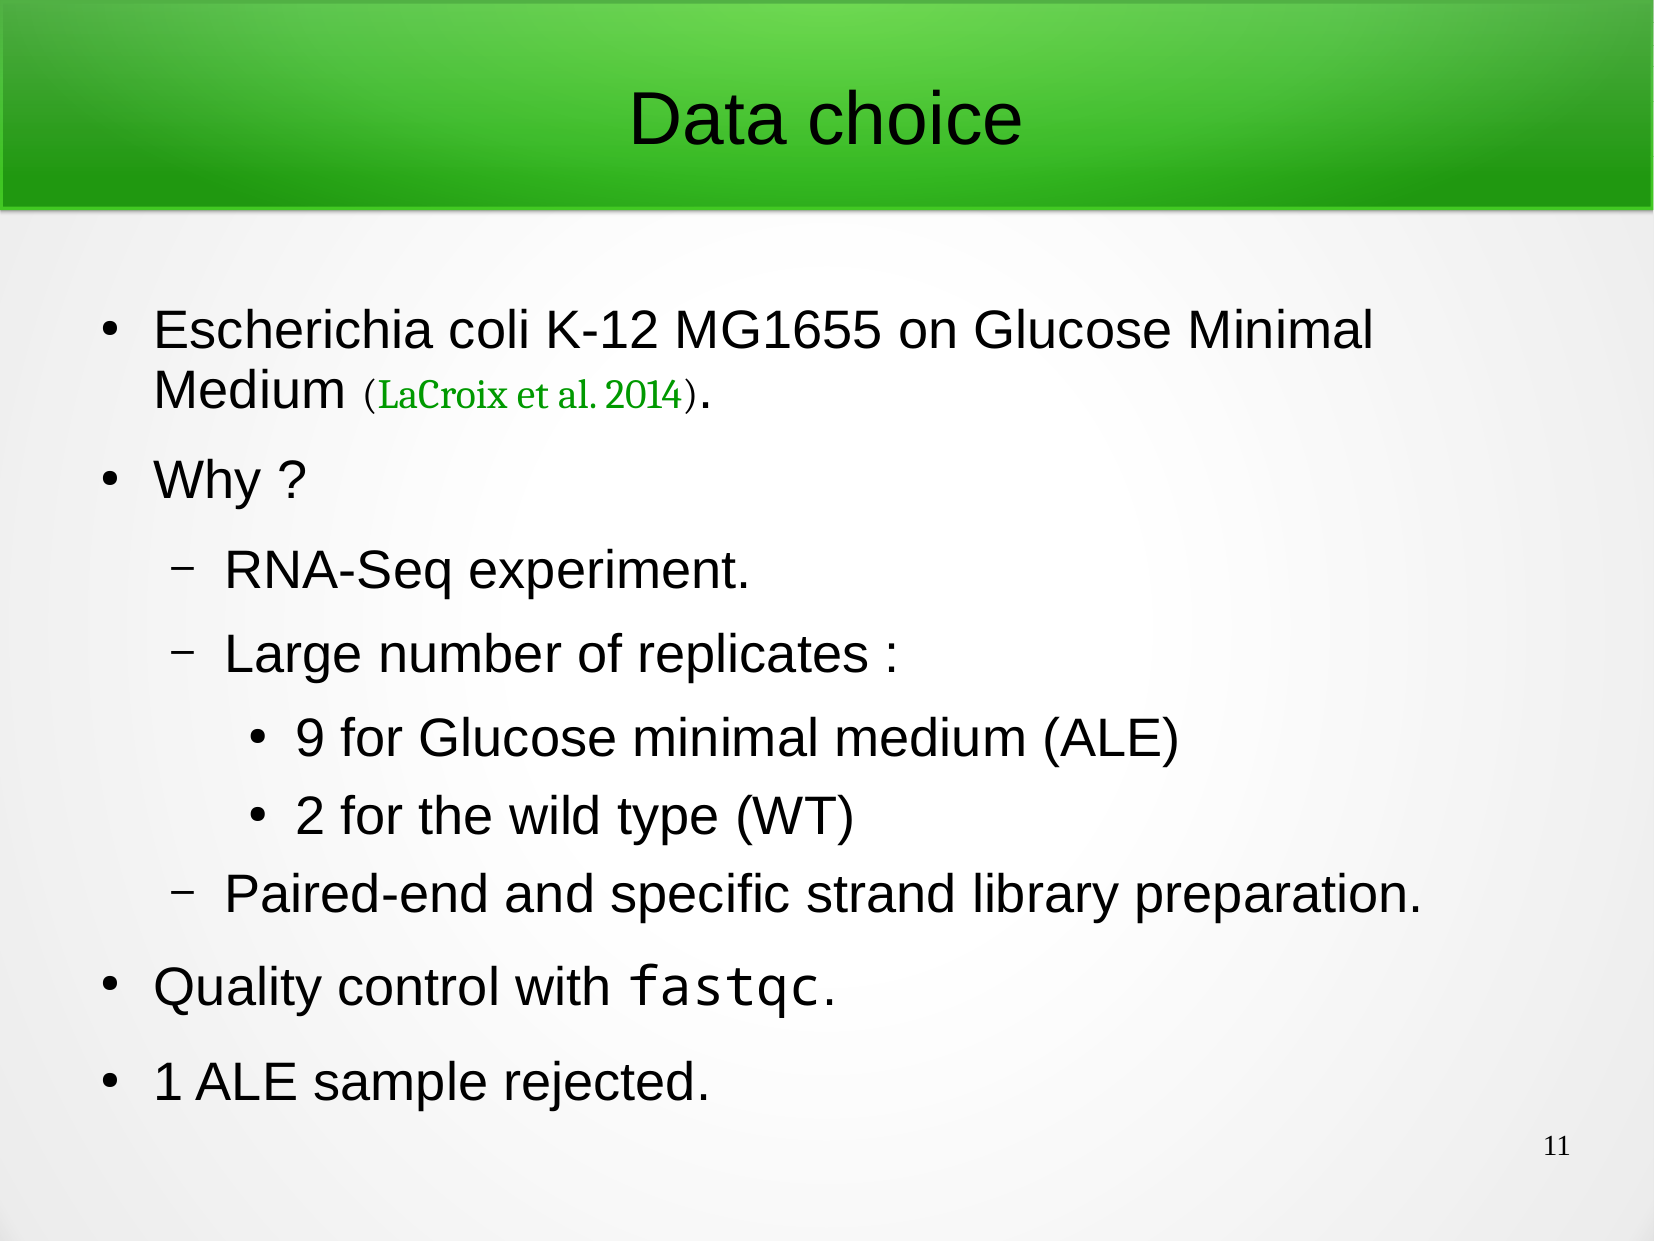

# Data choice
Escherichia coli K-12 MG1655 on Glucose Minimal Medium (LaCroix et al. 2014).
Why ?
RNA-Seq experiment.
Large number of replicates :
9 for Glucose minimal medium (ALE)
2 for the wild type (WT)
Paired-end and specific strand library preparation.
Quality control with fastqc.
1 ALE sample rejected.
11